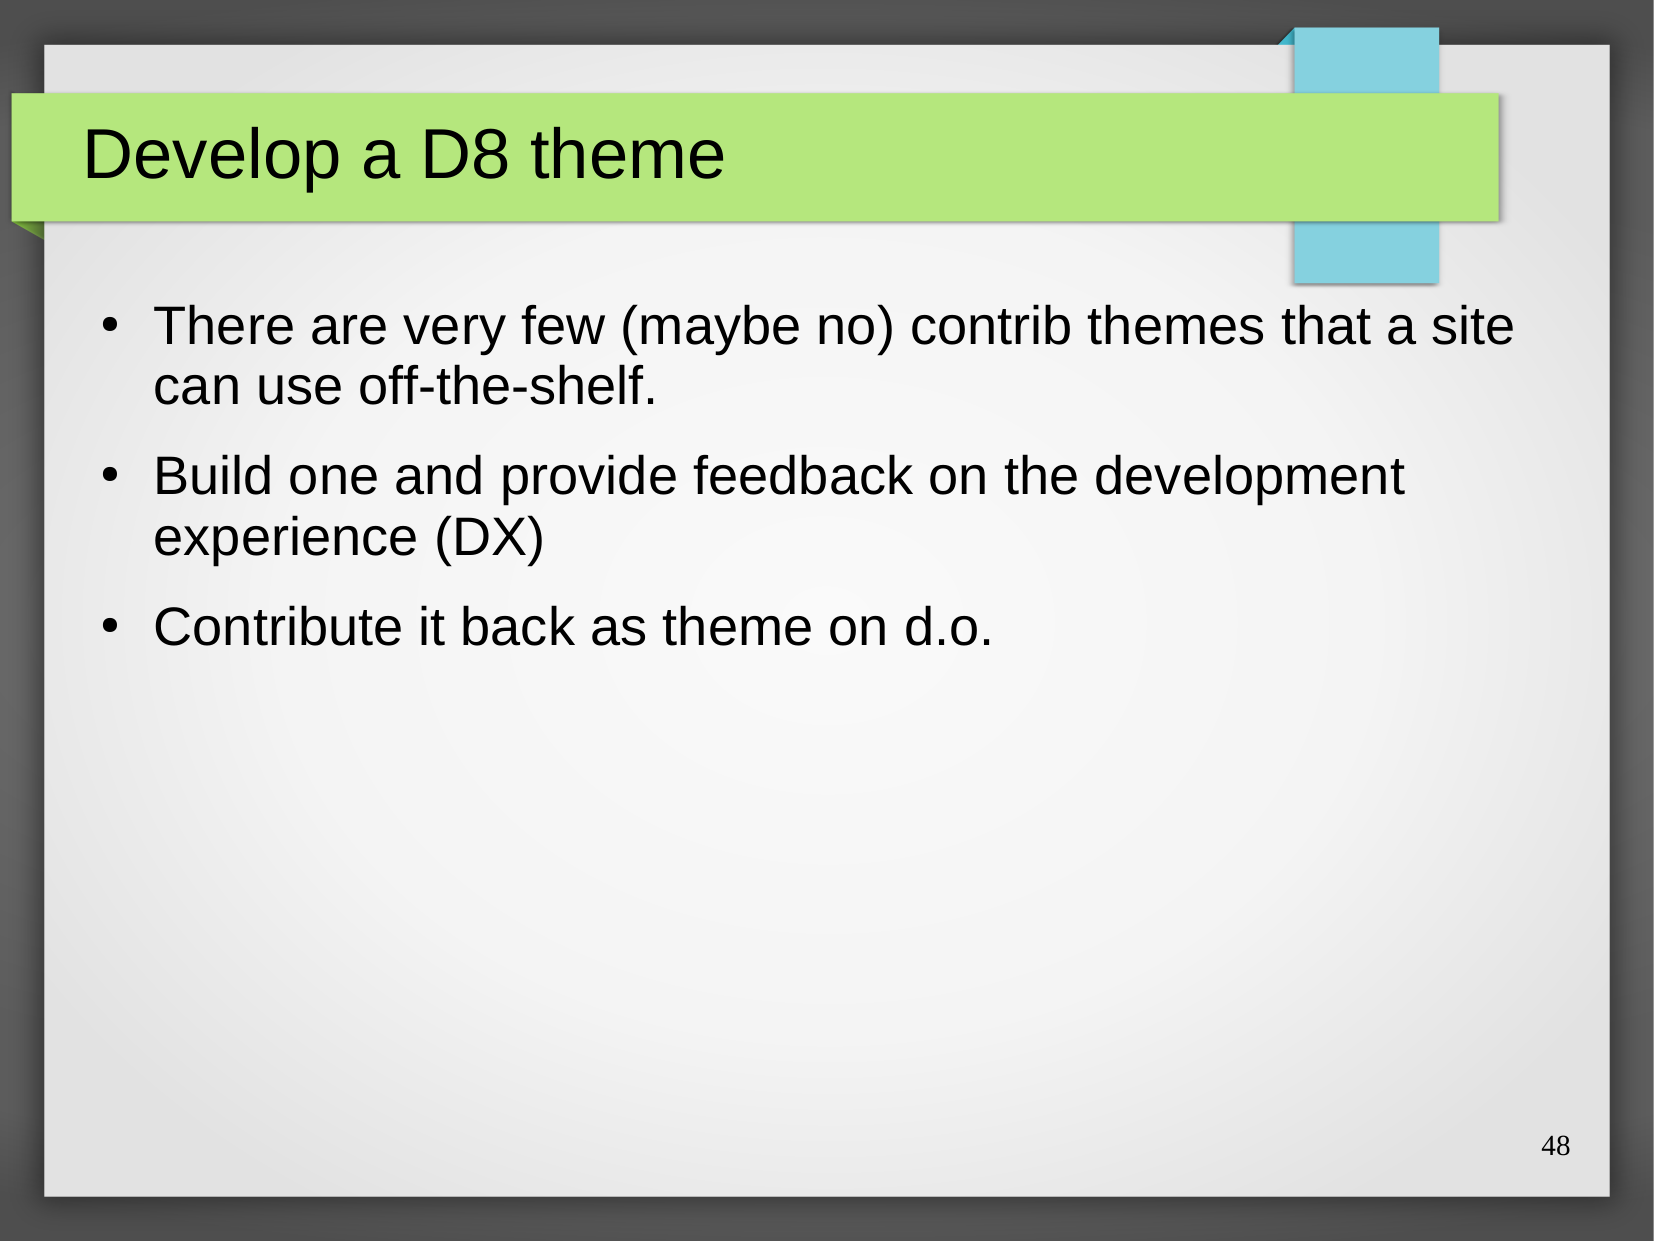

# Develop a D8 theme
There are very few (maybe no) contrib themes that a site can use off-the-shelf.
Build one and provide feedback on the development experience (DX)
Contribute it back as theme on d.o.
48